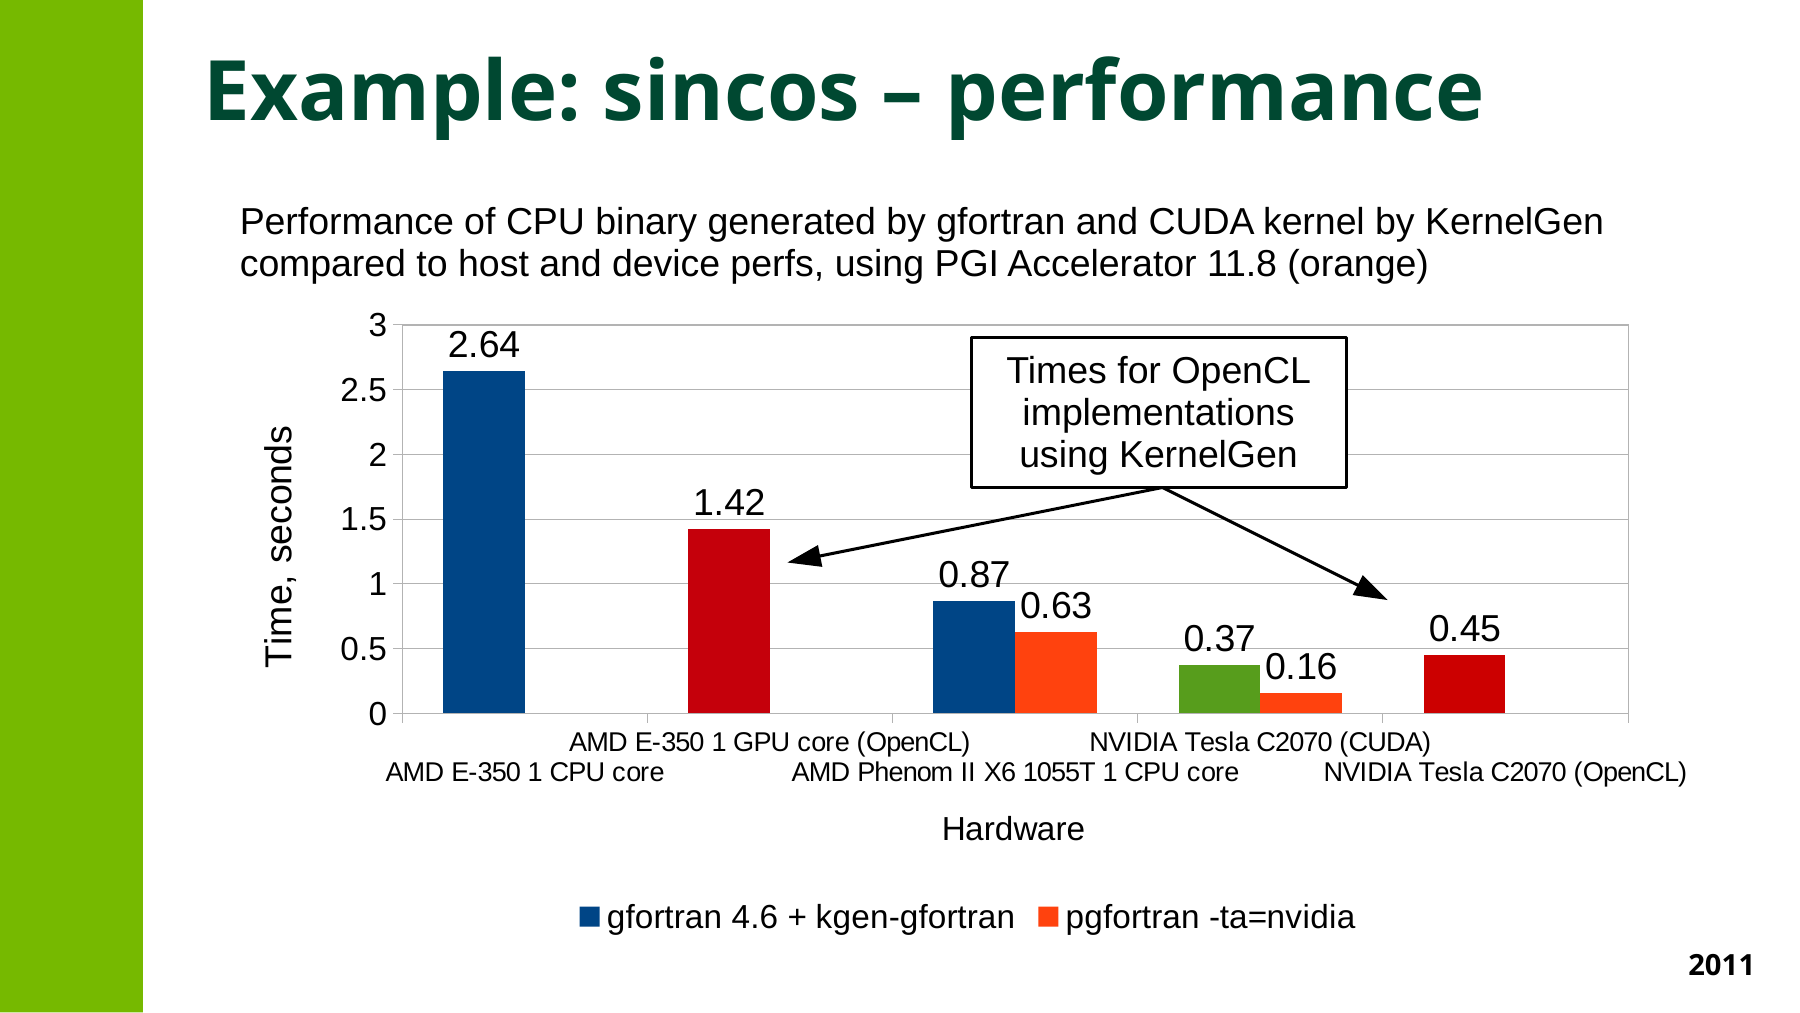

# Example: sincos – performance
Performance of CPU binary generated by gfortran and CUDA kernel by KernelGen
compared to host and device perfs, using PGI Accelerator 11.8 (orange)
### Chart
| Category | gfortran 4.6 + kgen-gfortran | pgfortran -ta=nvidia |
|---|---|---|
| AMD E-350 1 CPU core | 2.642751 | None |
| AMD E-350 1 GPU core (OpenCL) | 1.423255 | None |
| AMD Phenom II X6 1055T 1 CPU core | 0.866027 | 0.62525 |
| NVIDIA Tesla C2070 (CUDA) | 0.371868 | 0.157609 |
| NVIDIA Tesla C2070 (OpenCL) | 0.44701 | None |Times for OpenCL
implementations
using KernelGen